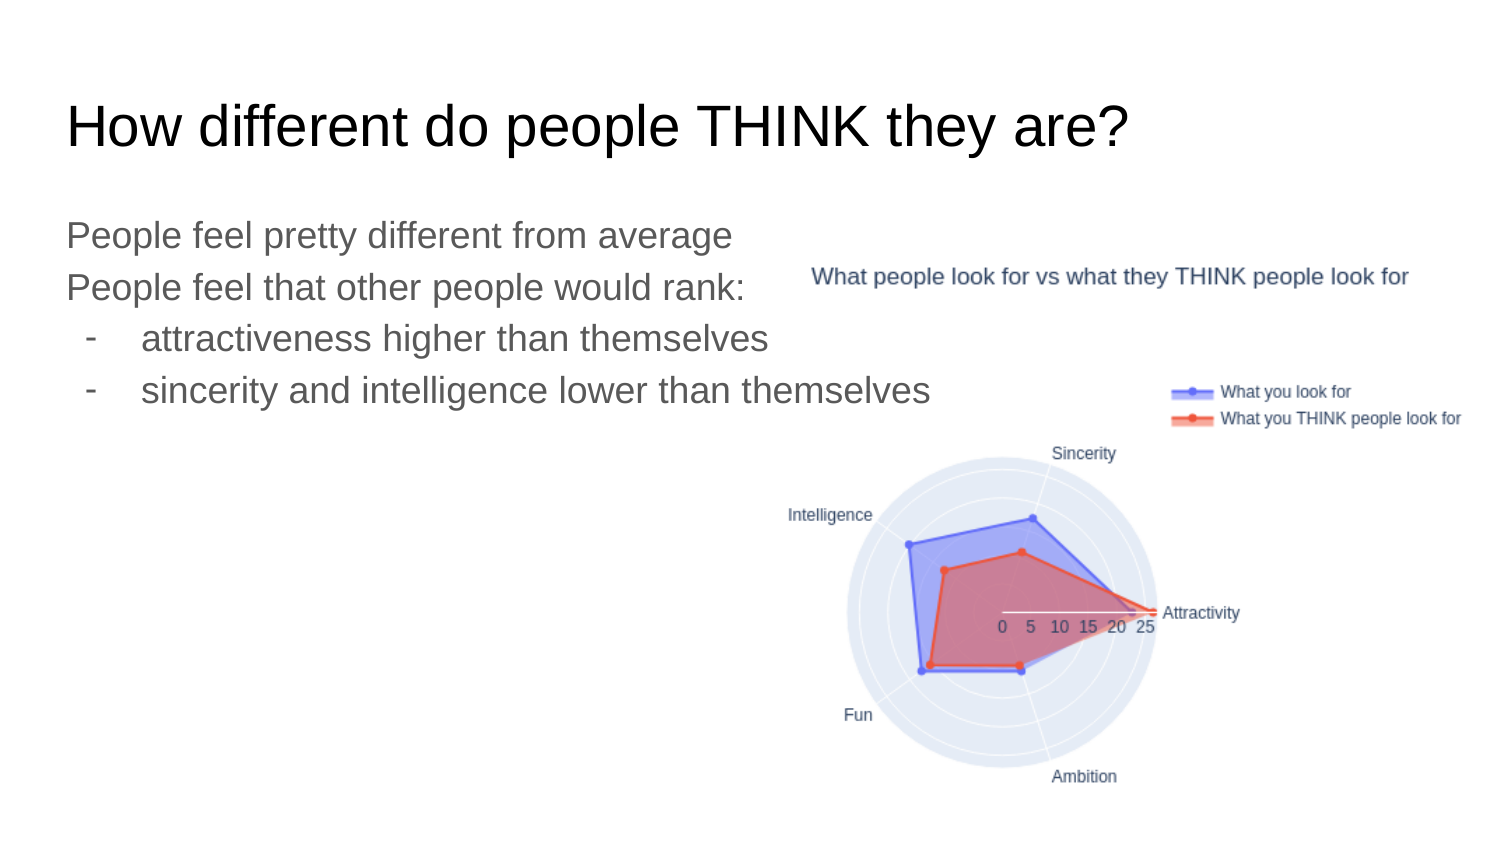

# How different do people THINK they are?
People feel pretty different from average
People feel that other people would rank:
attractiveness higher than themselves
sincerity and intelligence lower than themselves